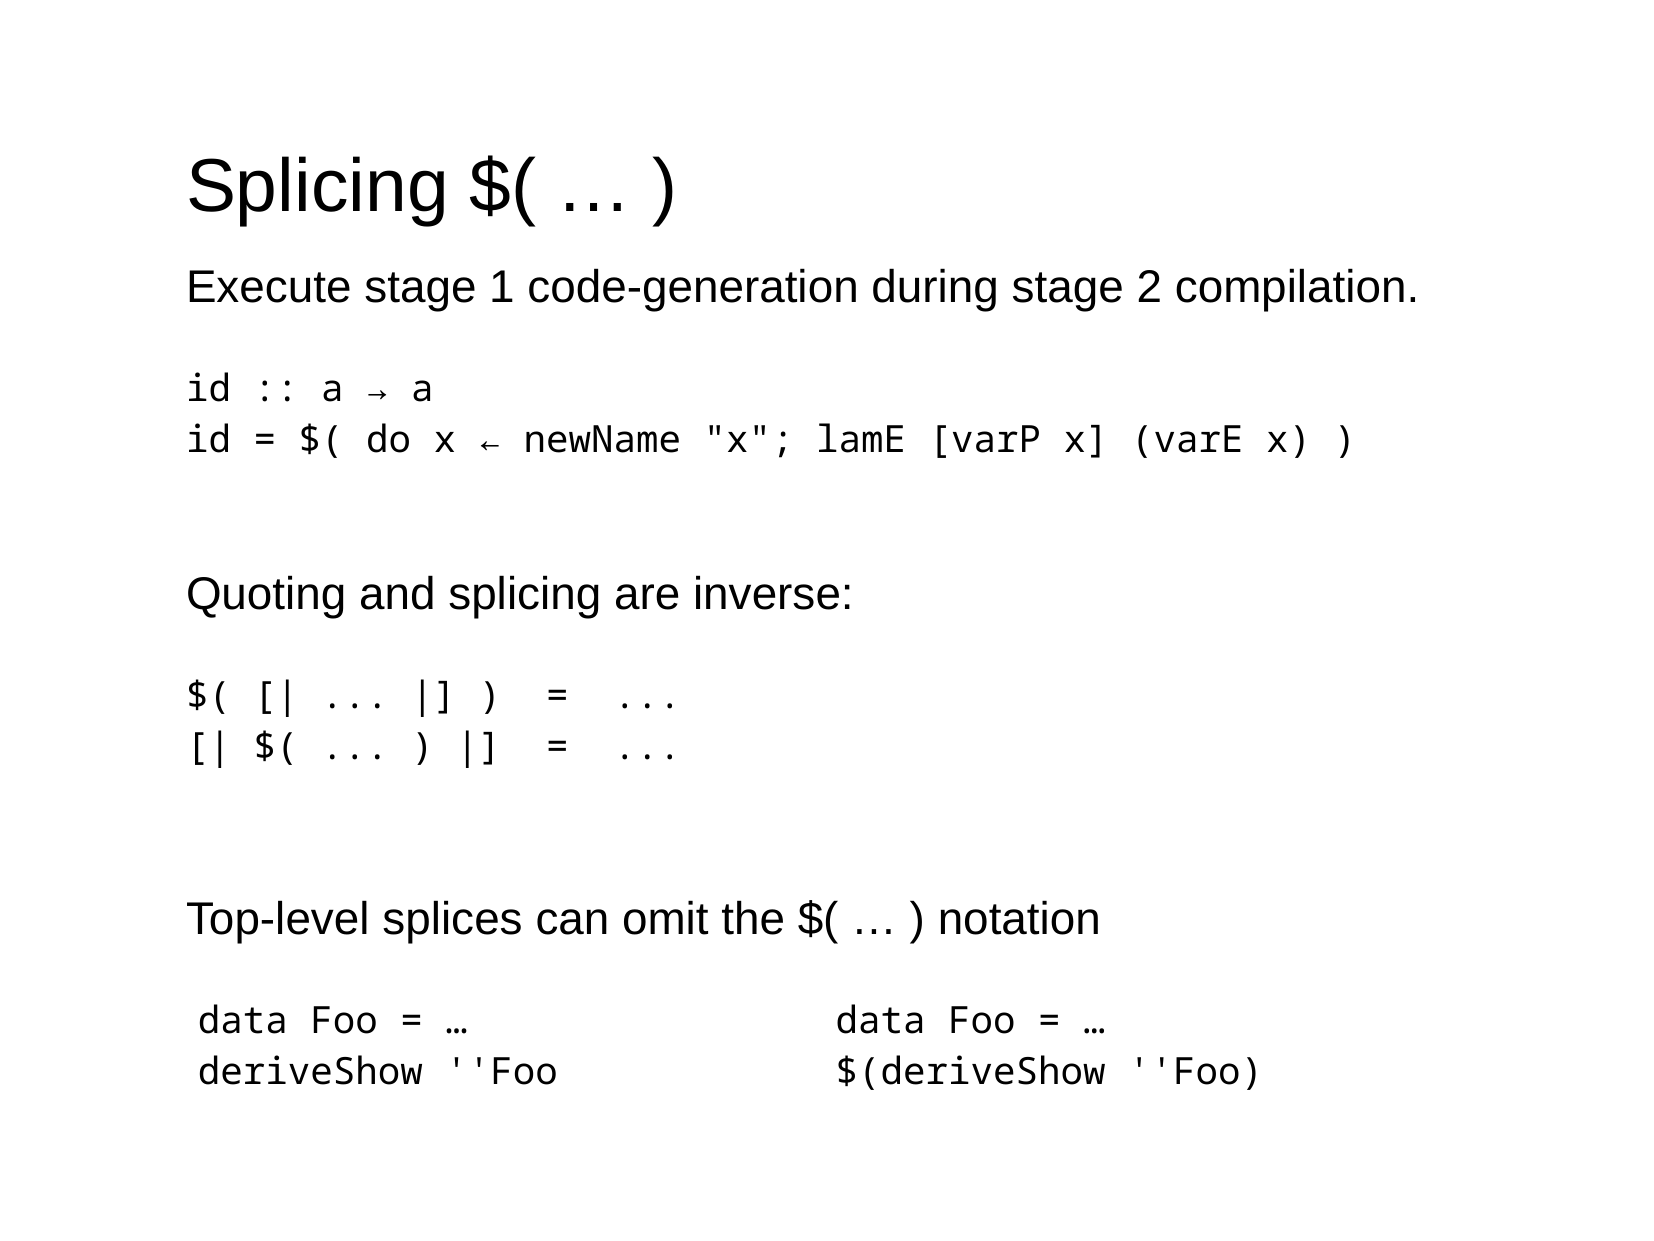

Splicing $( … )
Execute stage 1 code-generation during stage 2 compilation.
id :: a → a
id = $( do x ← newName "x"; lamE [varP x] (varE x) )
Quoting and splicing are inverse:
$( [| ... |] ) = ...
[| $( ... ) |] = ...
Top-level splices can omit the $( … ) notation
data Foo = …
deriveShow ''Foo
data Foo = …
$(deriveShow ''Foo)